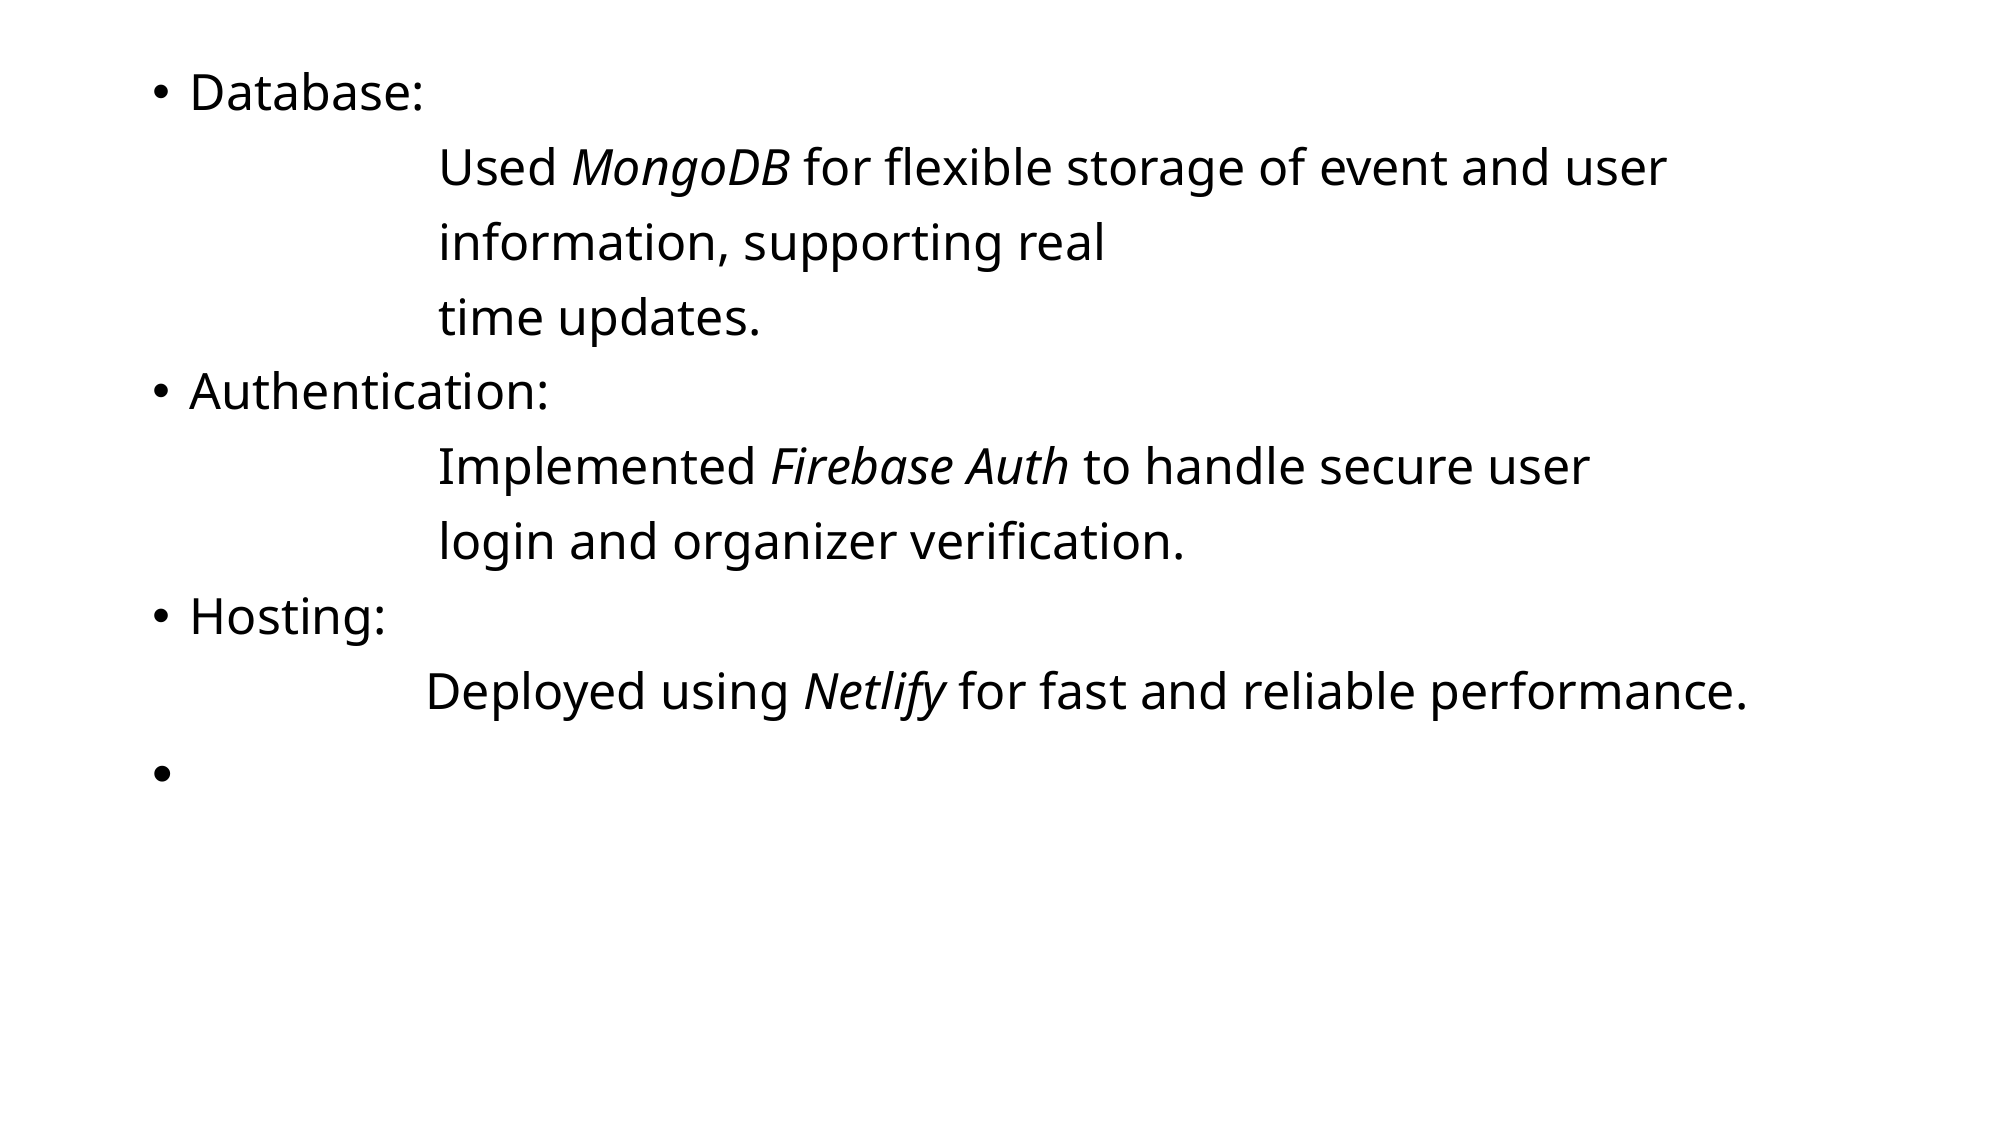

#
Database:
 Used MongoDB for flexible storage of event and user
 information, supporting real
 time updates.
Authentication:
 Implemented Firebase Auth to handle secure user
 login and organizer verification.
Hosting:
 Deployed using Netlify for fast and reliable performance.